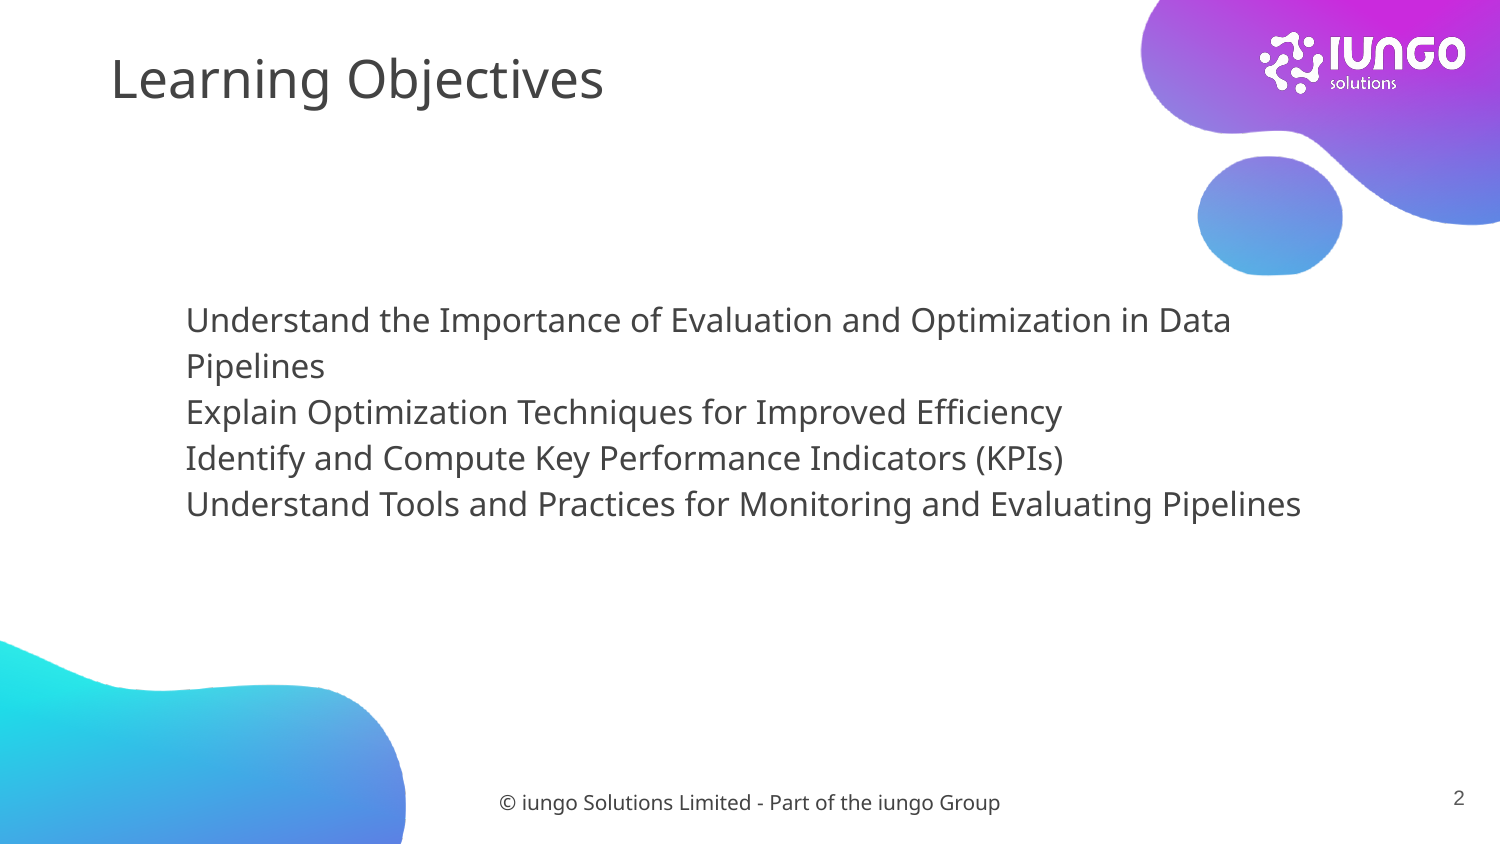

# Learning Objectives
Understand the Importance of Evaluation and Optimization in Data Pipelines
Explain Optimization Techniques for Improved Efficiency
Identify and Compute Key Performance Indicators (KPIs)
Understand Tools and Practices for Monitoring and Evaluating Pipelines